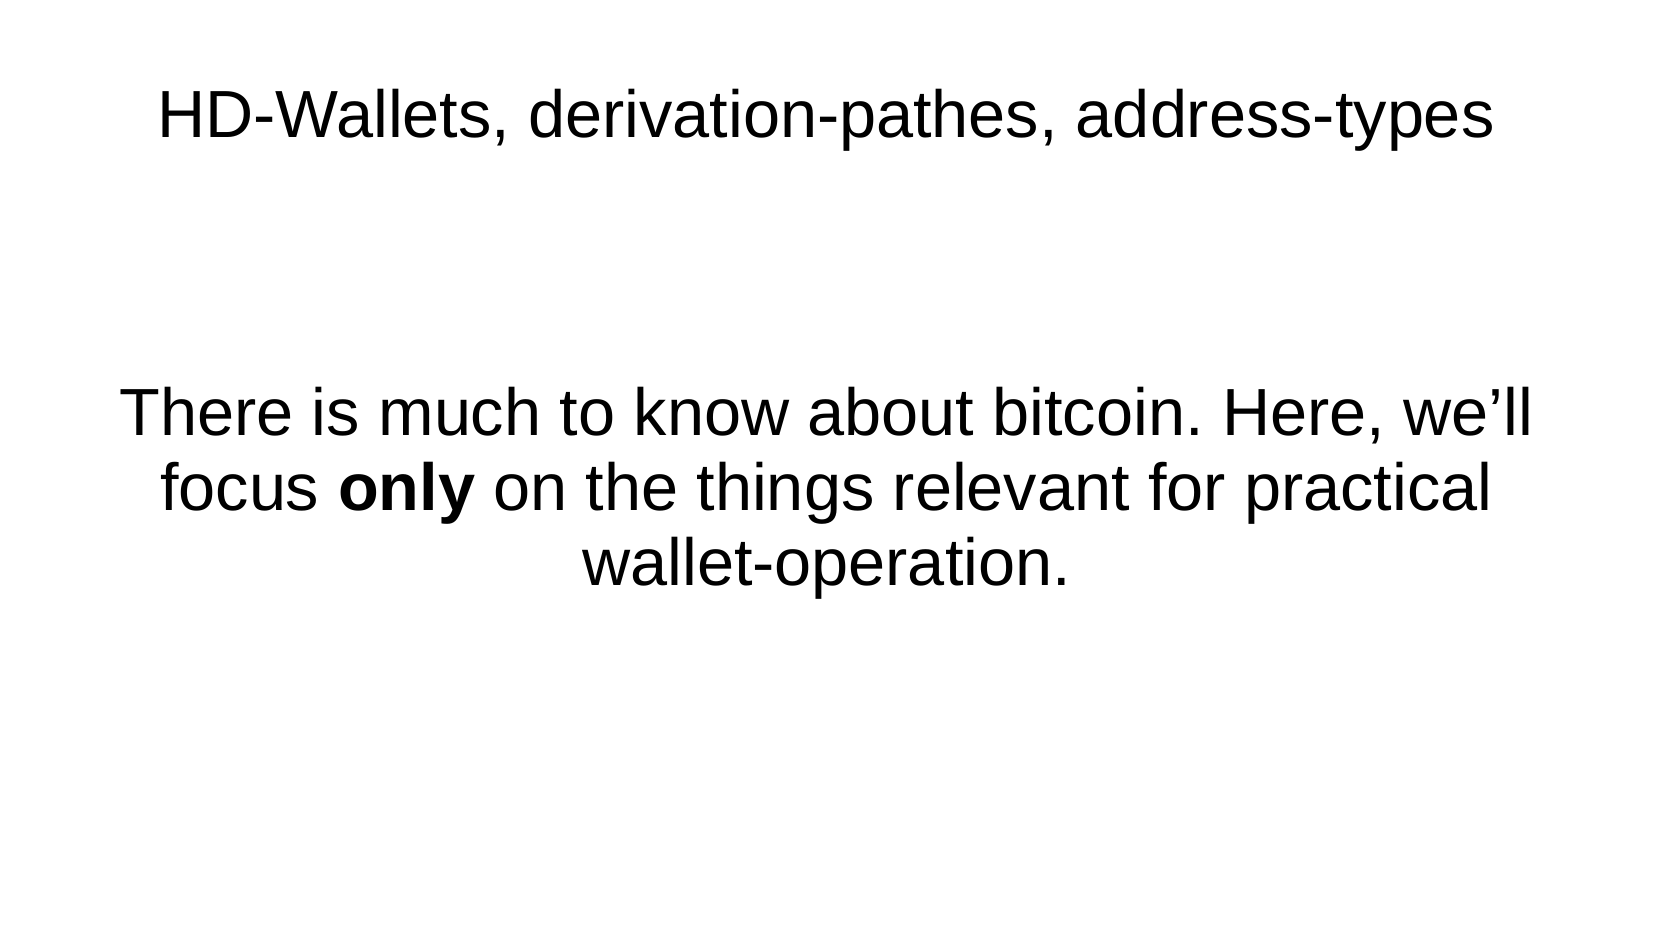

# HD-Wallets, derivation-pathes, address-types
There is much to know about bitcoin. Here, we’ll focus only on the things relevant for practical wallet-operation.